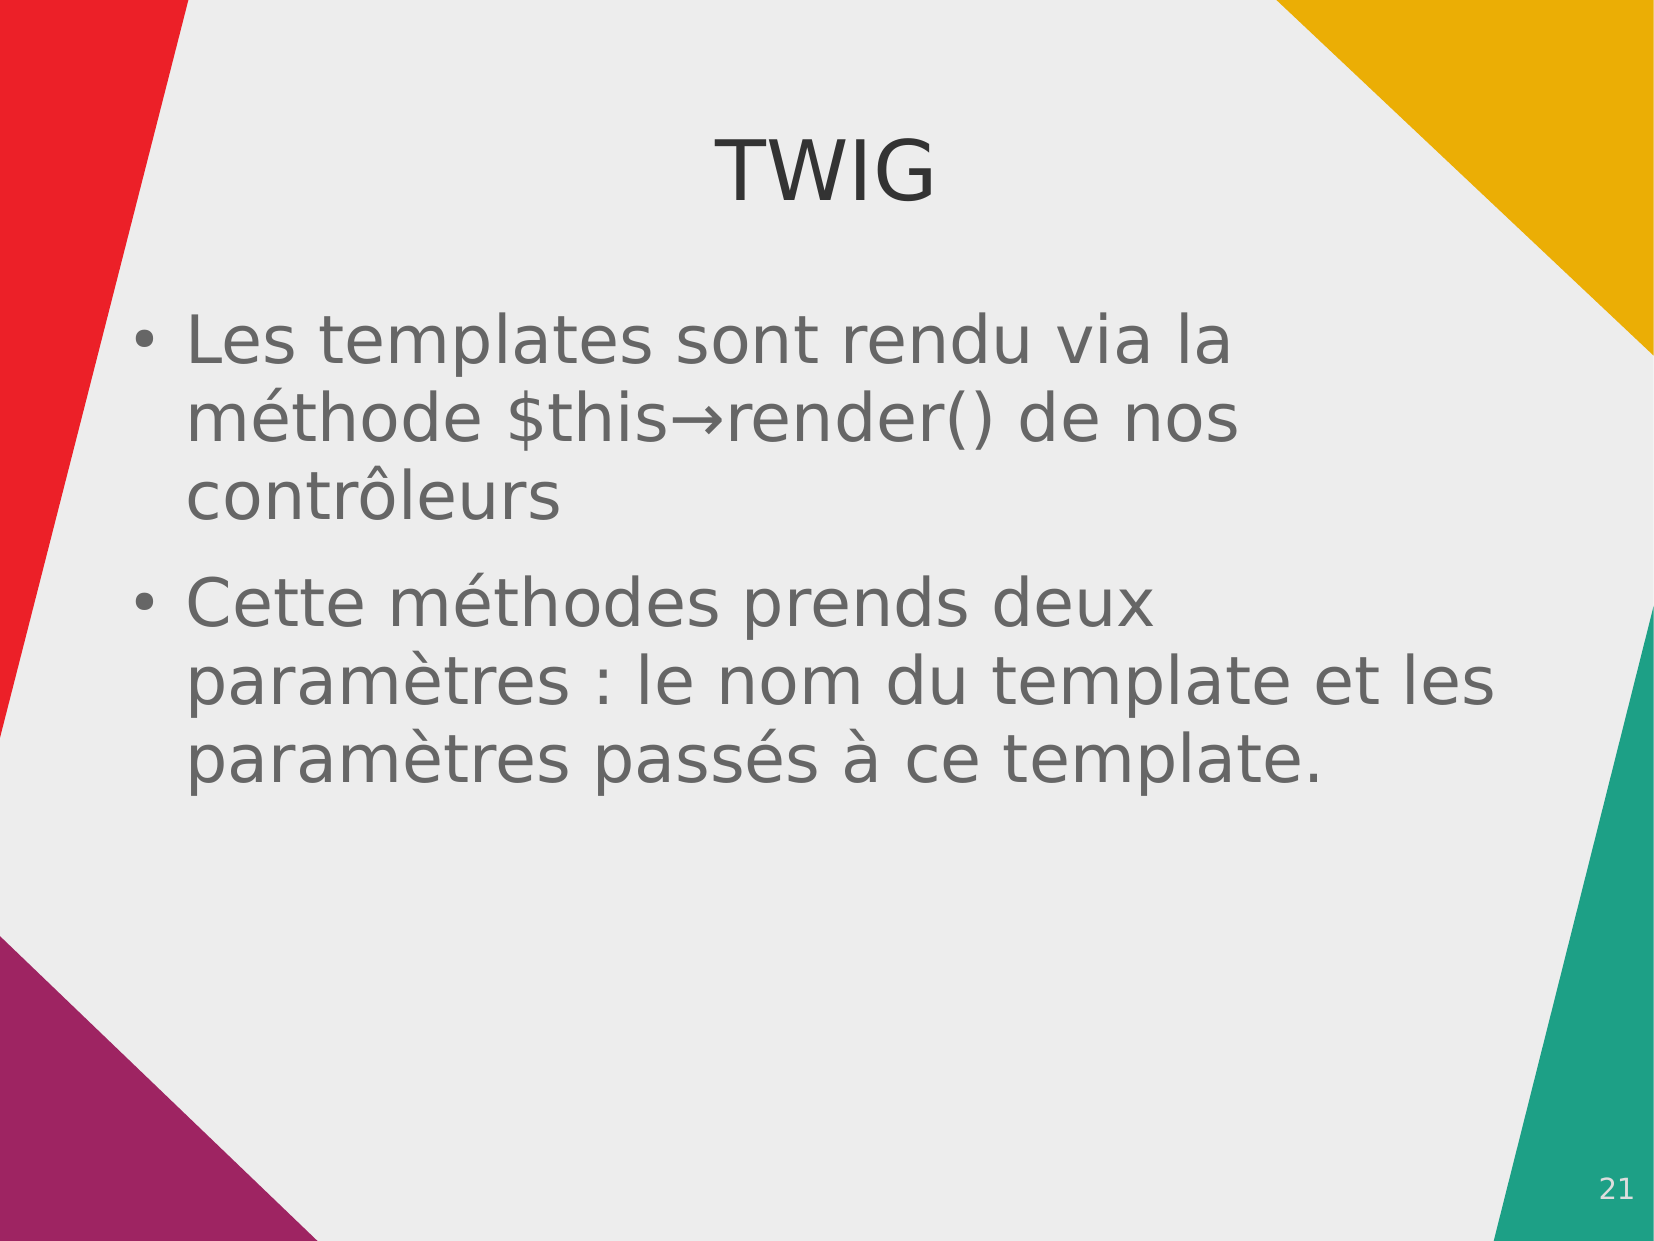

# TWIG
Les templates sont rendu via la méthode $this→render() de nos contrôleurs
Cette méthodes prends deux paramètres : le nom du template et les paramètres passés à ce template.
21